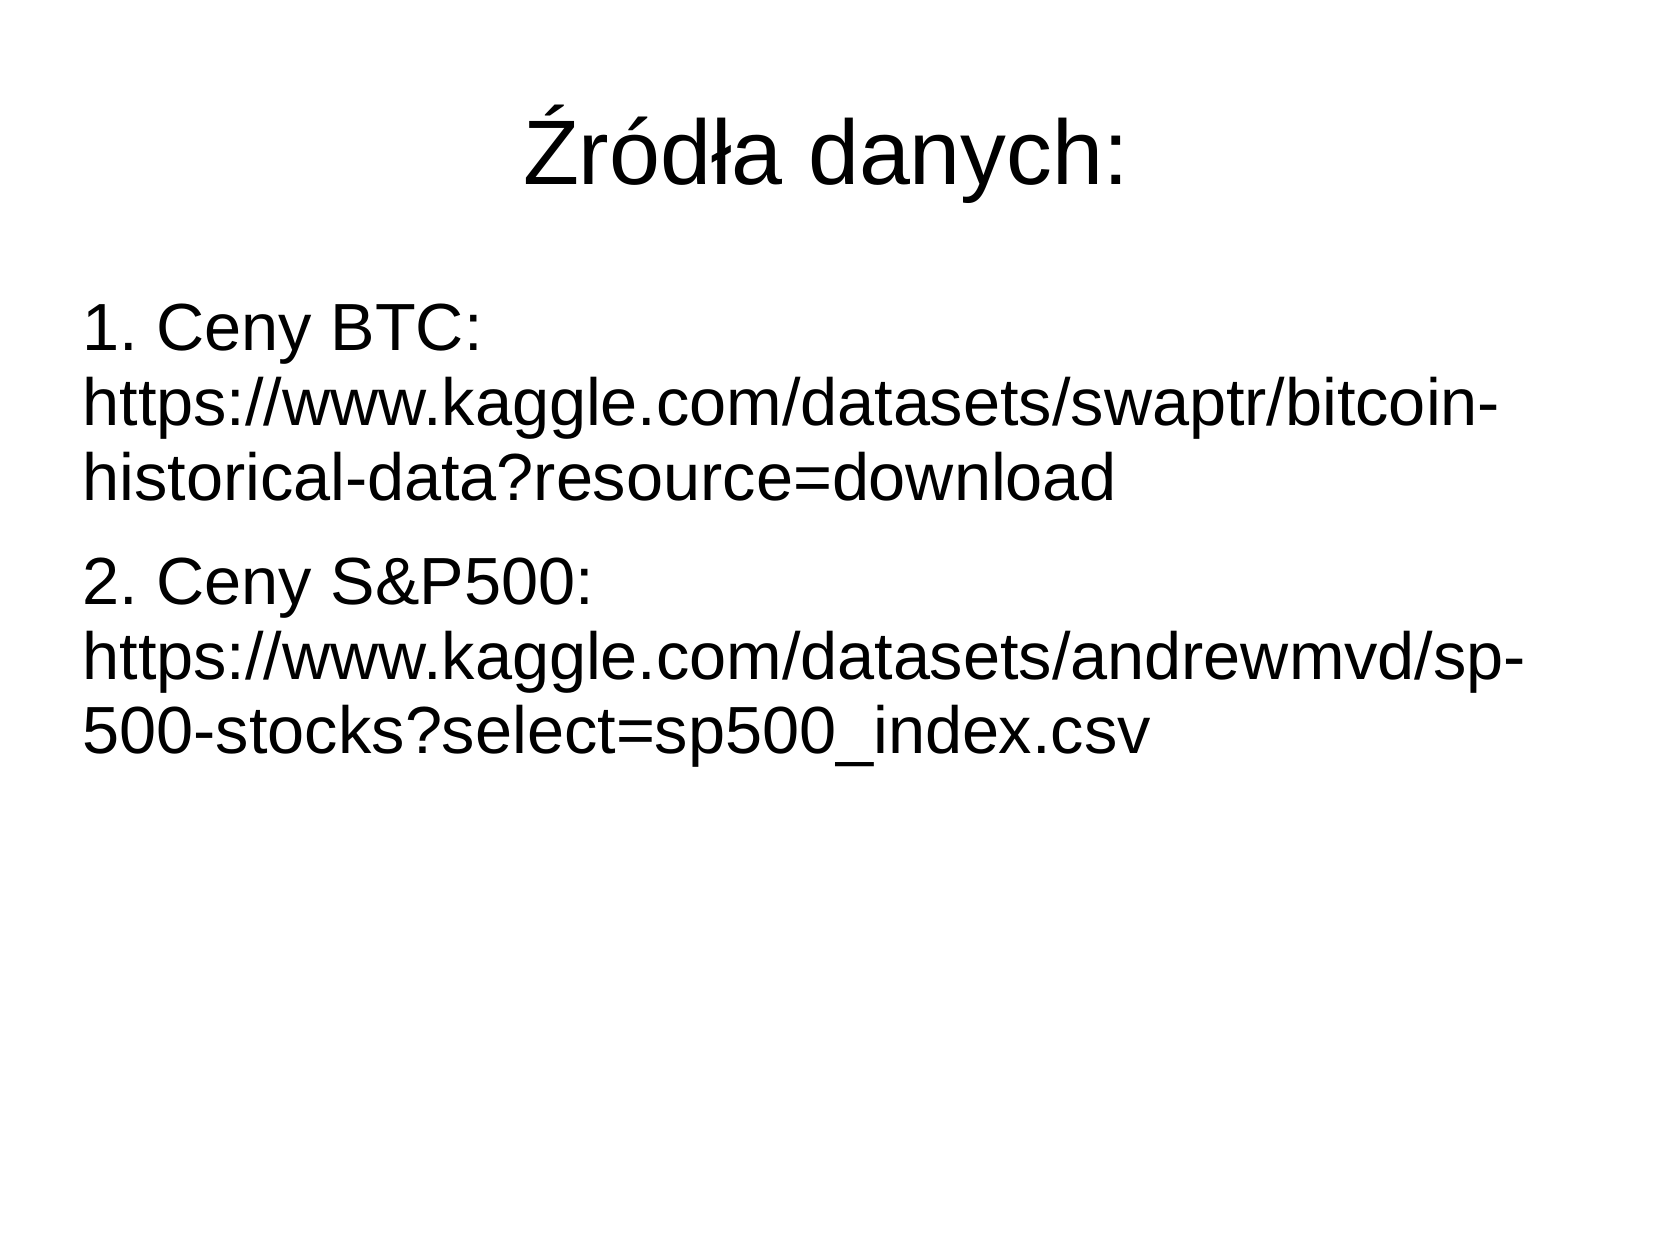

# Źródła danych:
1. Ceny BTC:
https://www.kaggle.com/datasets/swaptr/bitcoin-historical-data?resource=download
2. Ceny S&P500:
https://www.kaggle.com/datasets/andrewmvd/sp-500-stocks?select=sp500_index.csv